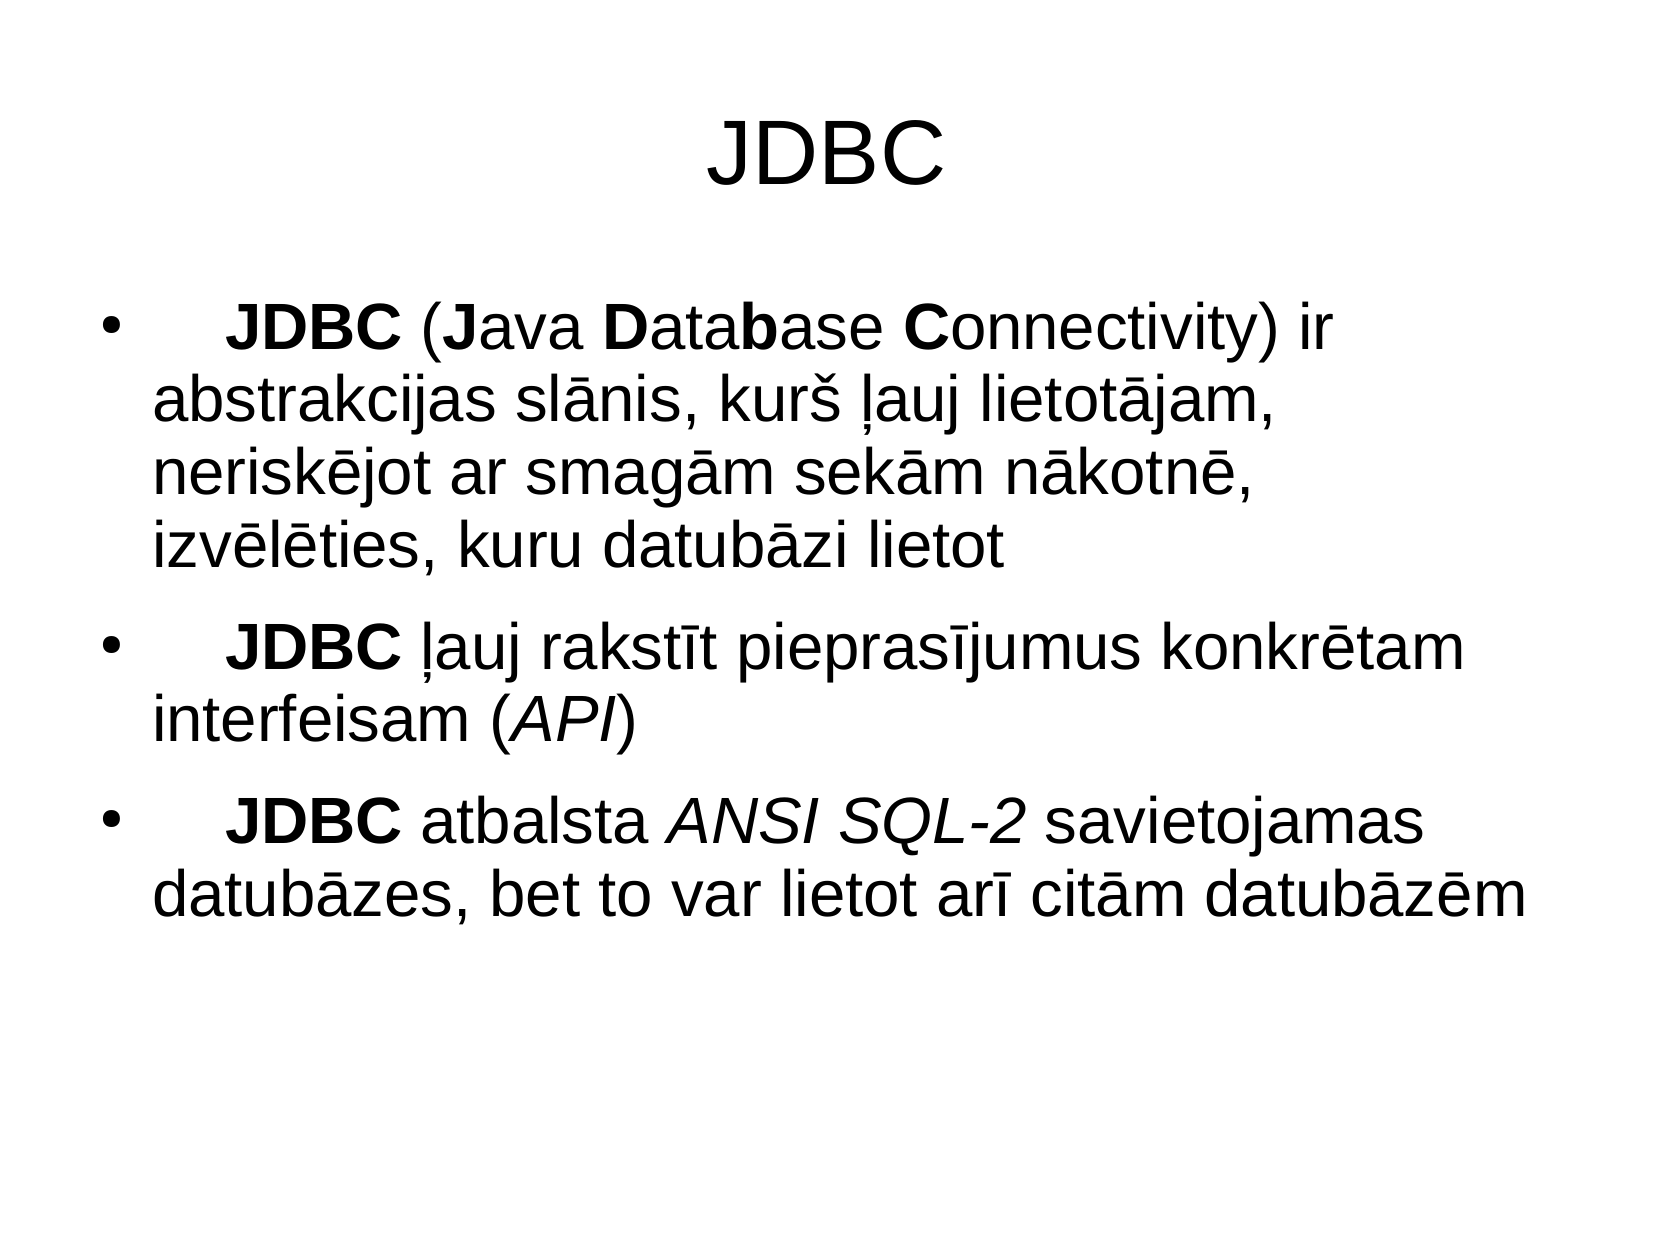

# JDBC
 JDBC (Java Database Connectivity) ir abstrakcijas slānis, kurš ļauj lietotājam, neriskējot ar smagām sekām nākotnē, izvēlēties, kuru datubāzi lietot
 JDBC ļauj rakstīt pieprasījumus konkrētam interfeisam (API)
 JDBC atbalsta ANSI SQL-2 savietojamas datubāzes, bet to var lietot arī citām datubāzēm